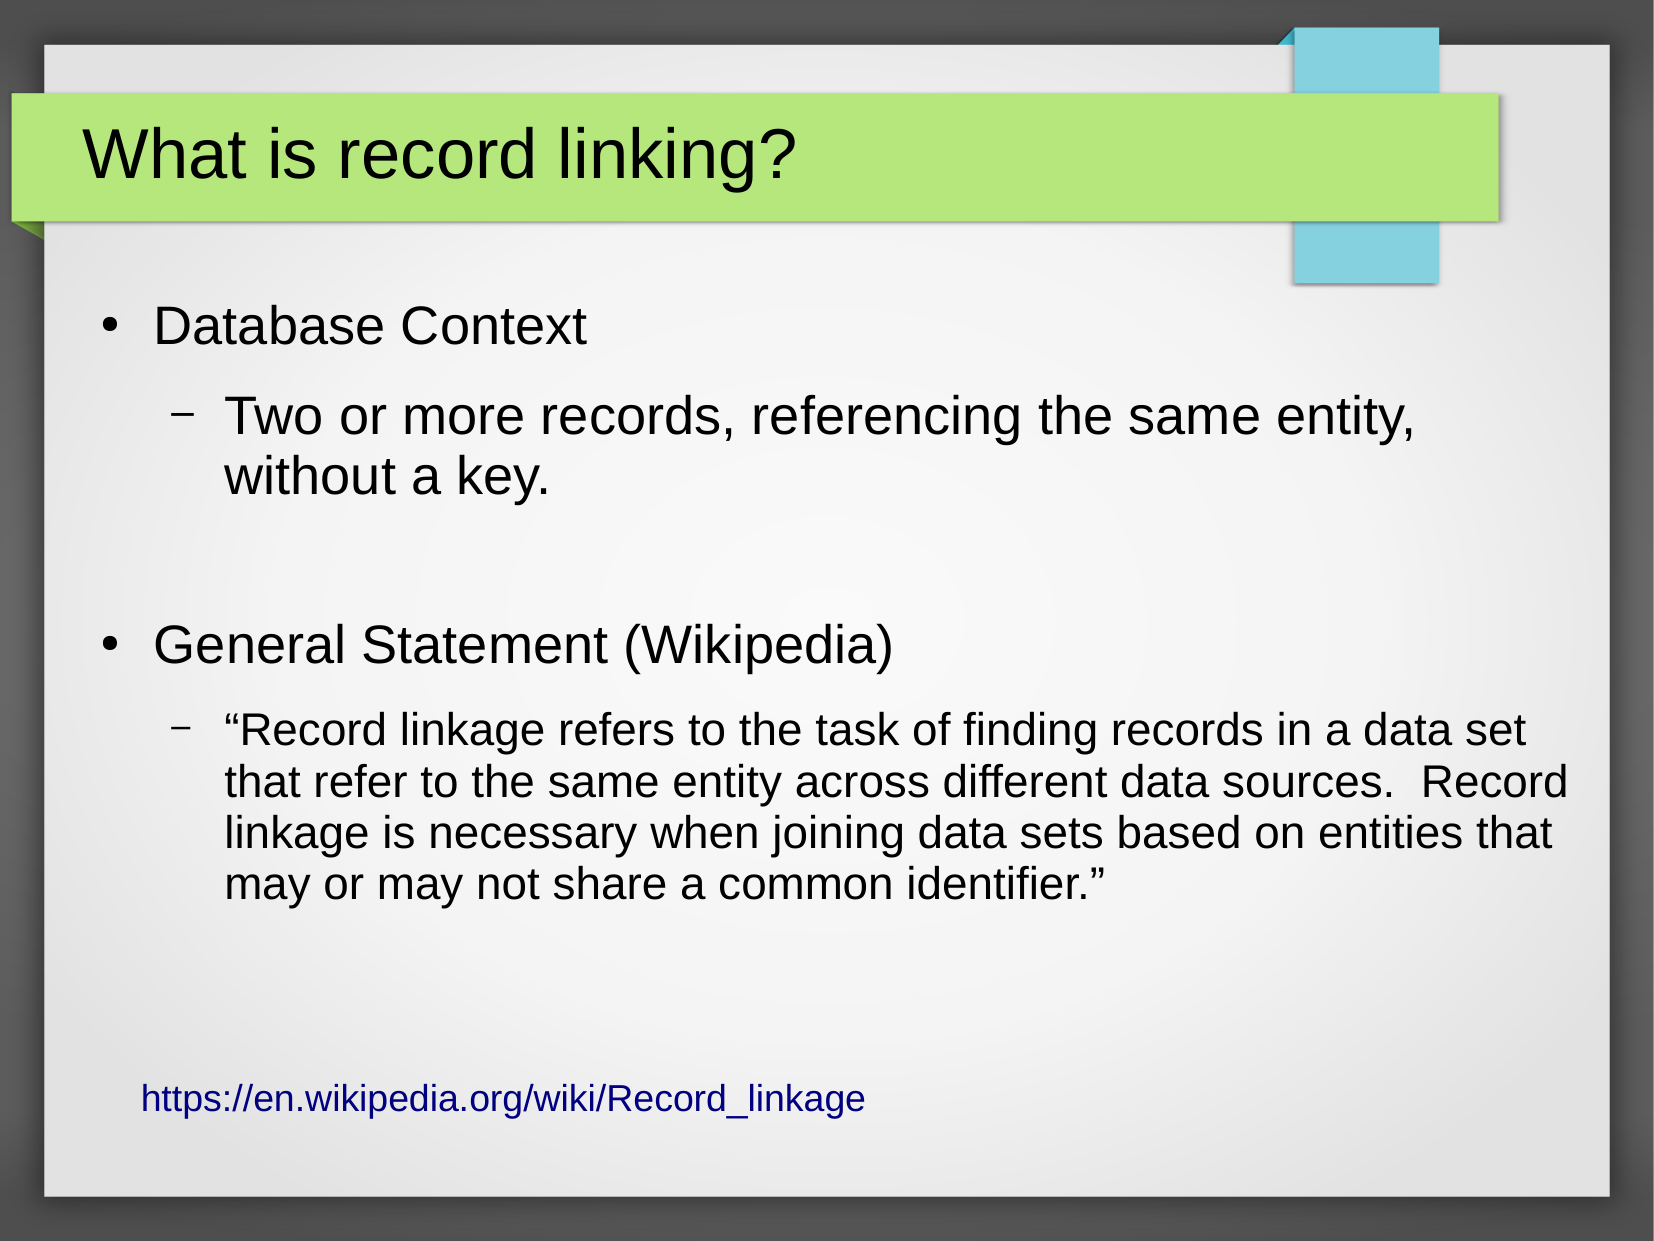

# What is record linking?
Database Context
Two or more records, referencing the same entity, without a key.
General Statement (Wikipedia)
“Record linkage refers to the task of finding records in a data set that refer to the same entity across different data sources. Record linkage is necessary when joining data sets based on entities that may or may not share a common identifier.”
https://en.wikipedia.org/wiki/Record_linkage